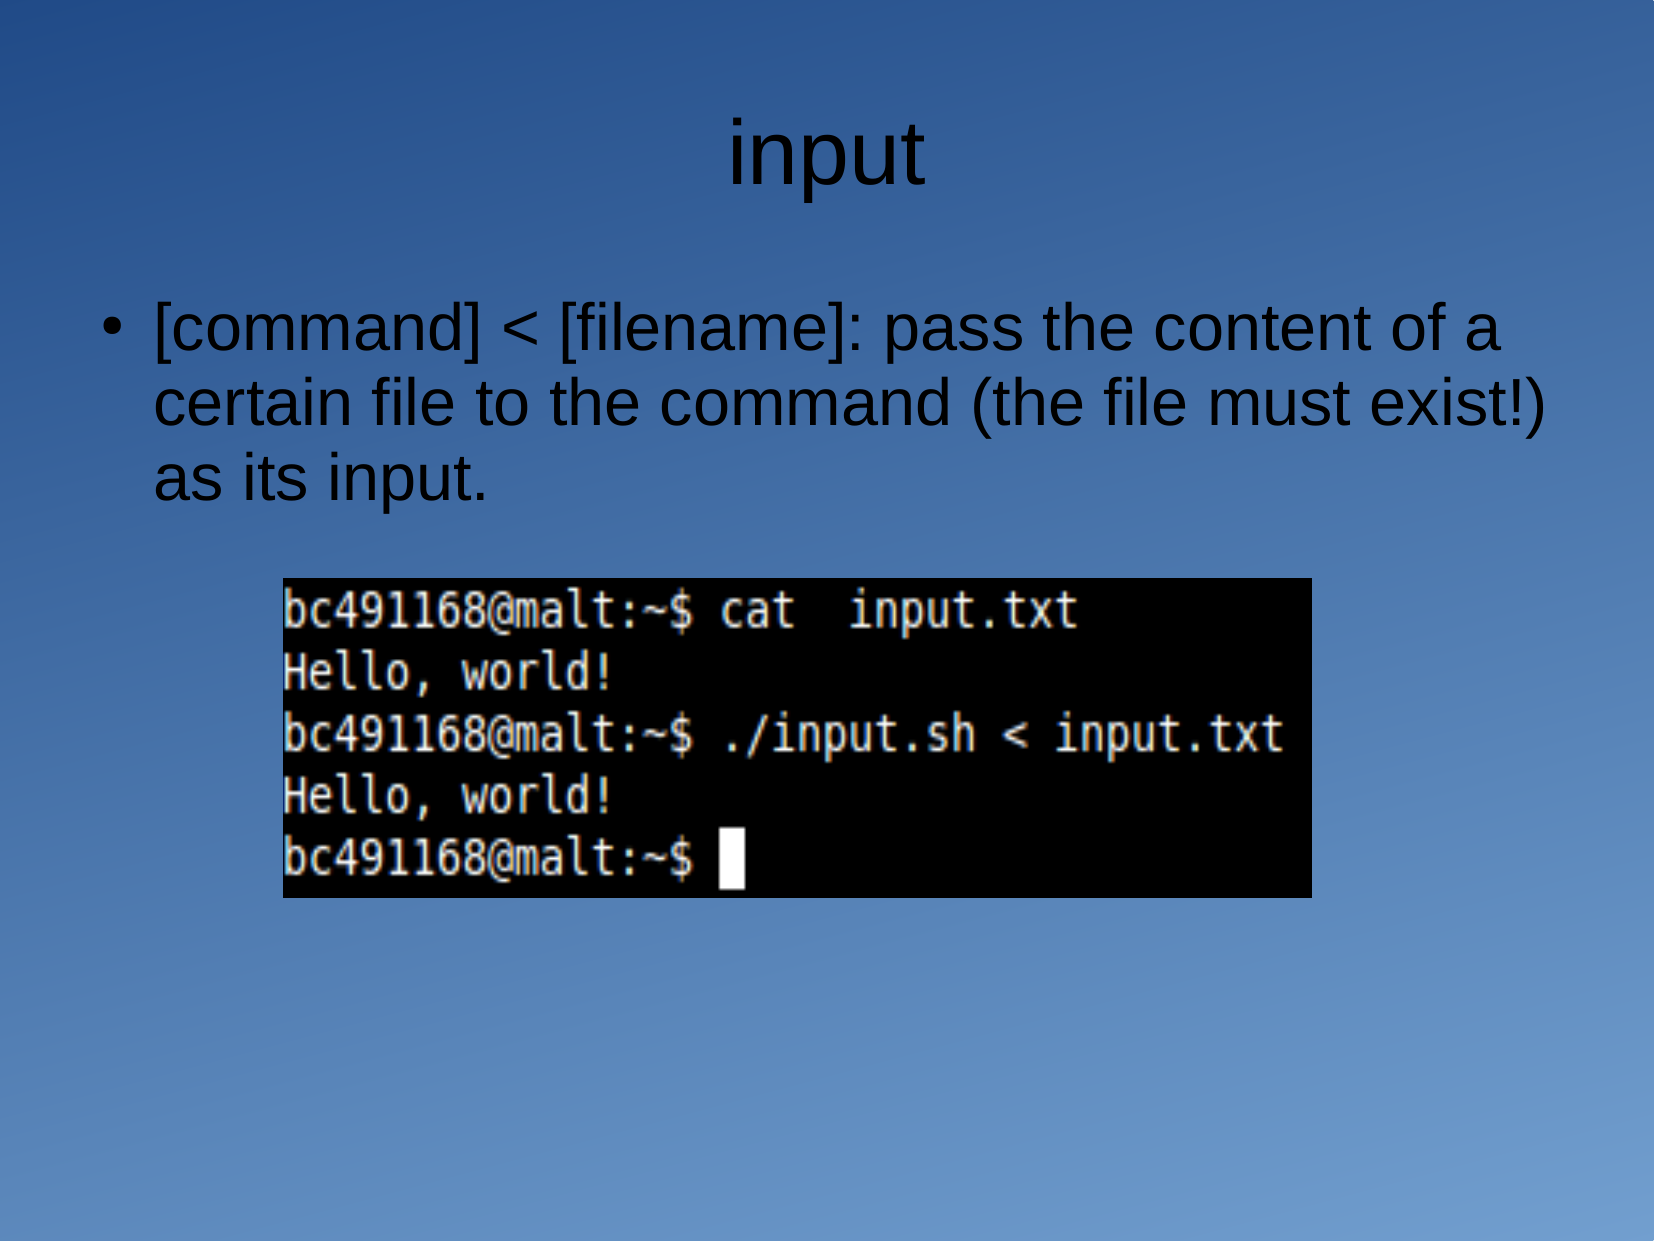

# input
[command] < [filename]: pass the content of a certain file to the command (the file must exist!) as its input­.